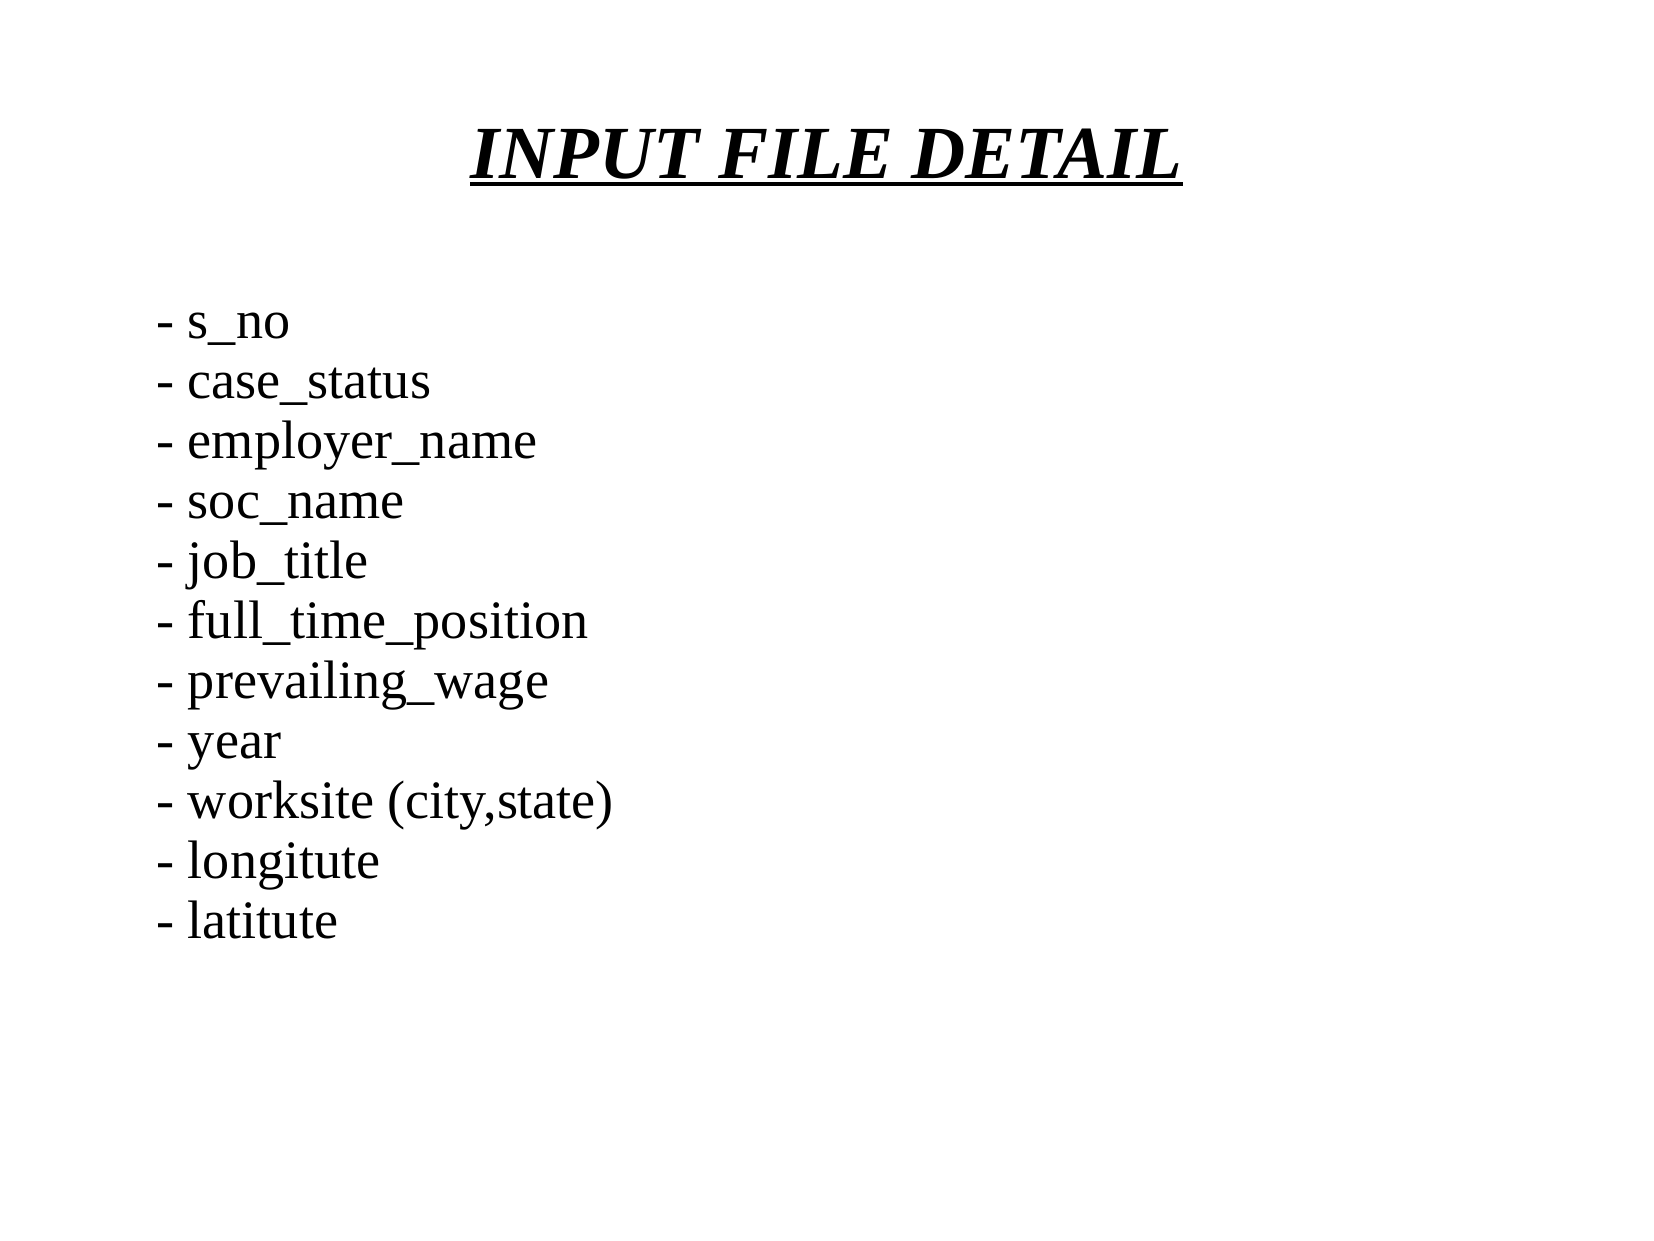

# INPUT FILE DETAIL
 	- s_no
 	- case_status
 	- employer_name
 	- soc_name
 	- job_title
 	- full_time_position
 	- prevailing_wage
 	- year
 	- worksite (city,state)
 	- longitute
 	- latitute